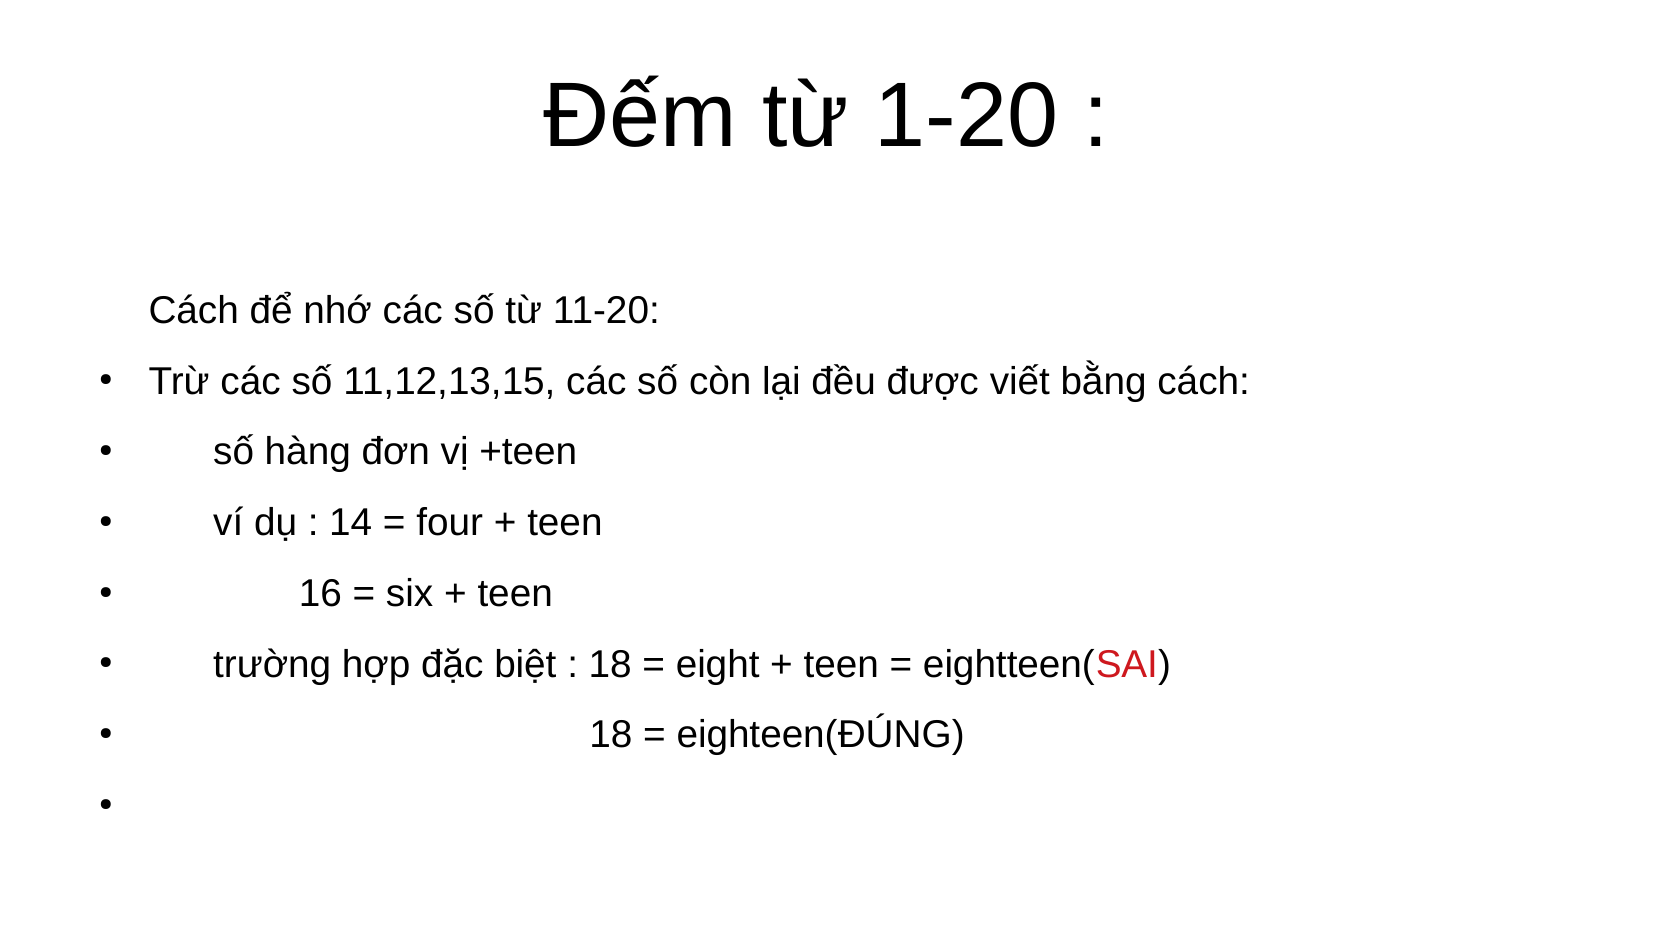

# Đếm từ 1-20 :
Cách để nhớ các số từ 11-20:
Trừ các số 11,12,13,15, các số còn lại đều được viết bằng cách:
 số hàng đơn vị +teen
 ví dụ : 14 = four + teen
 16 = six + teen
 trường hợp đặc biệt : 18 = eight + teen = eightteen(SAI)
 18 = eighteen(ĐÚNG)